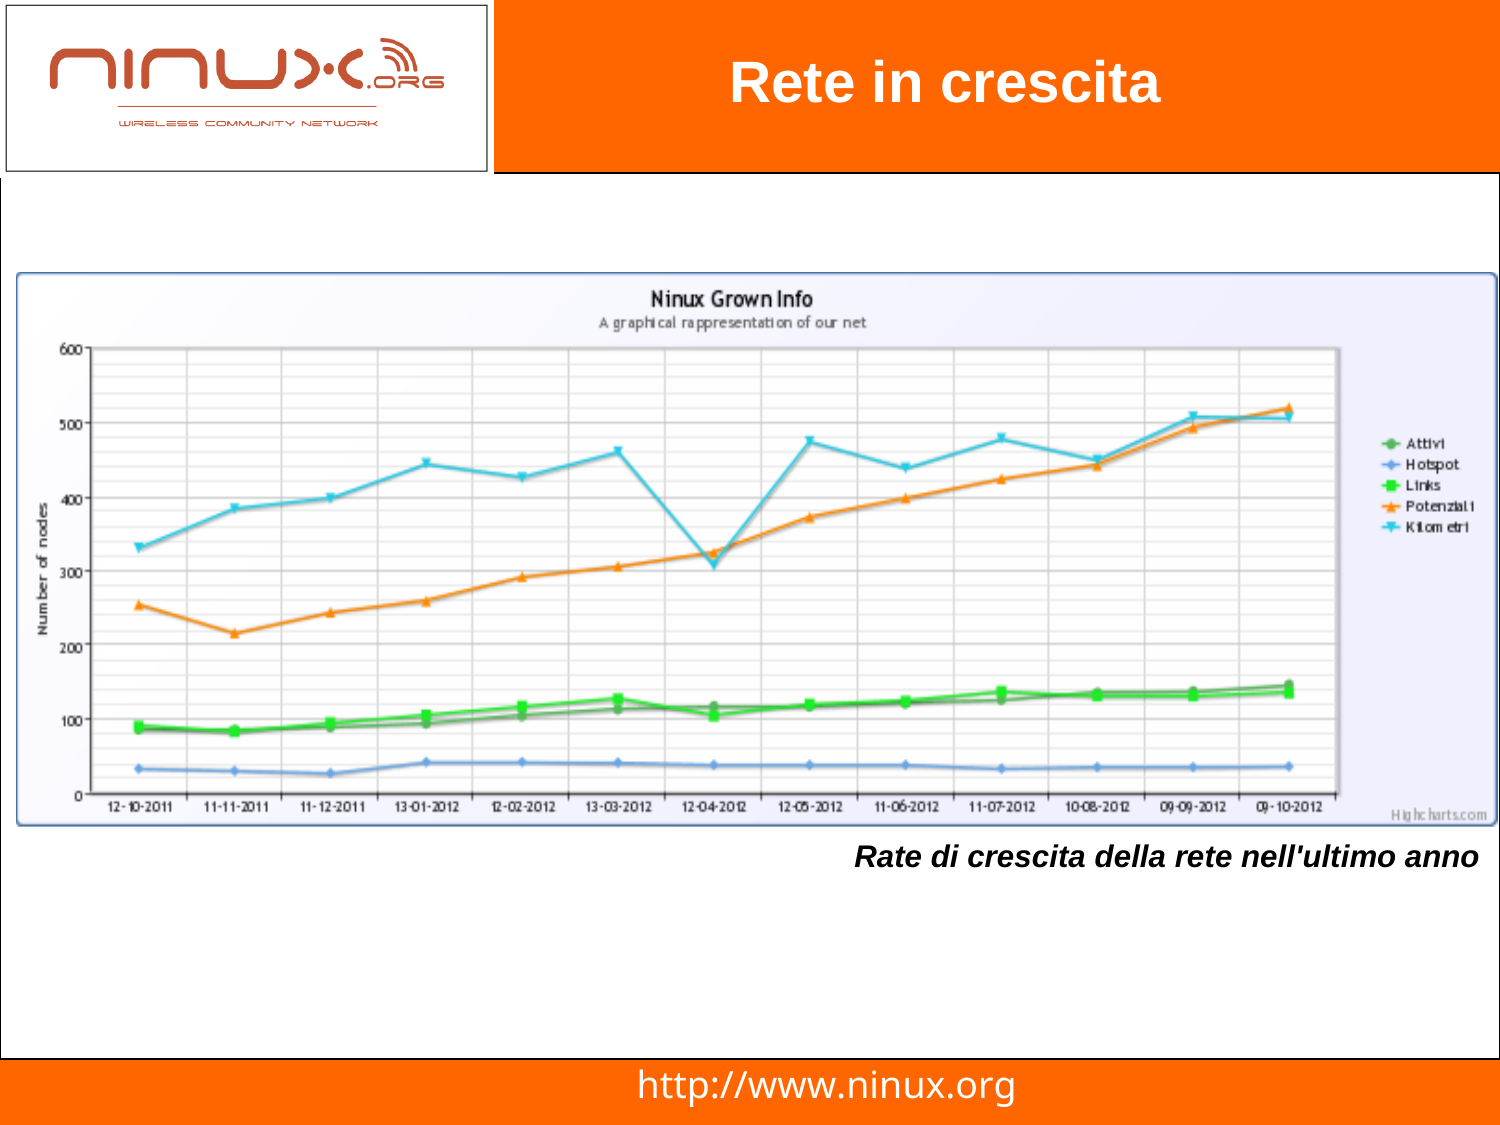

# Rete in crescita
Rate di crescita della rete nell'ultimo anno
http://www.ninux.org